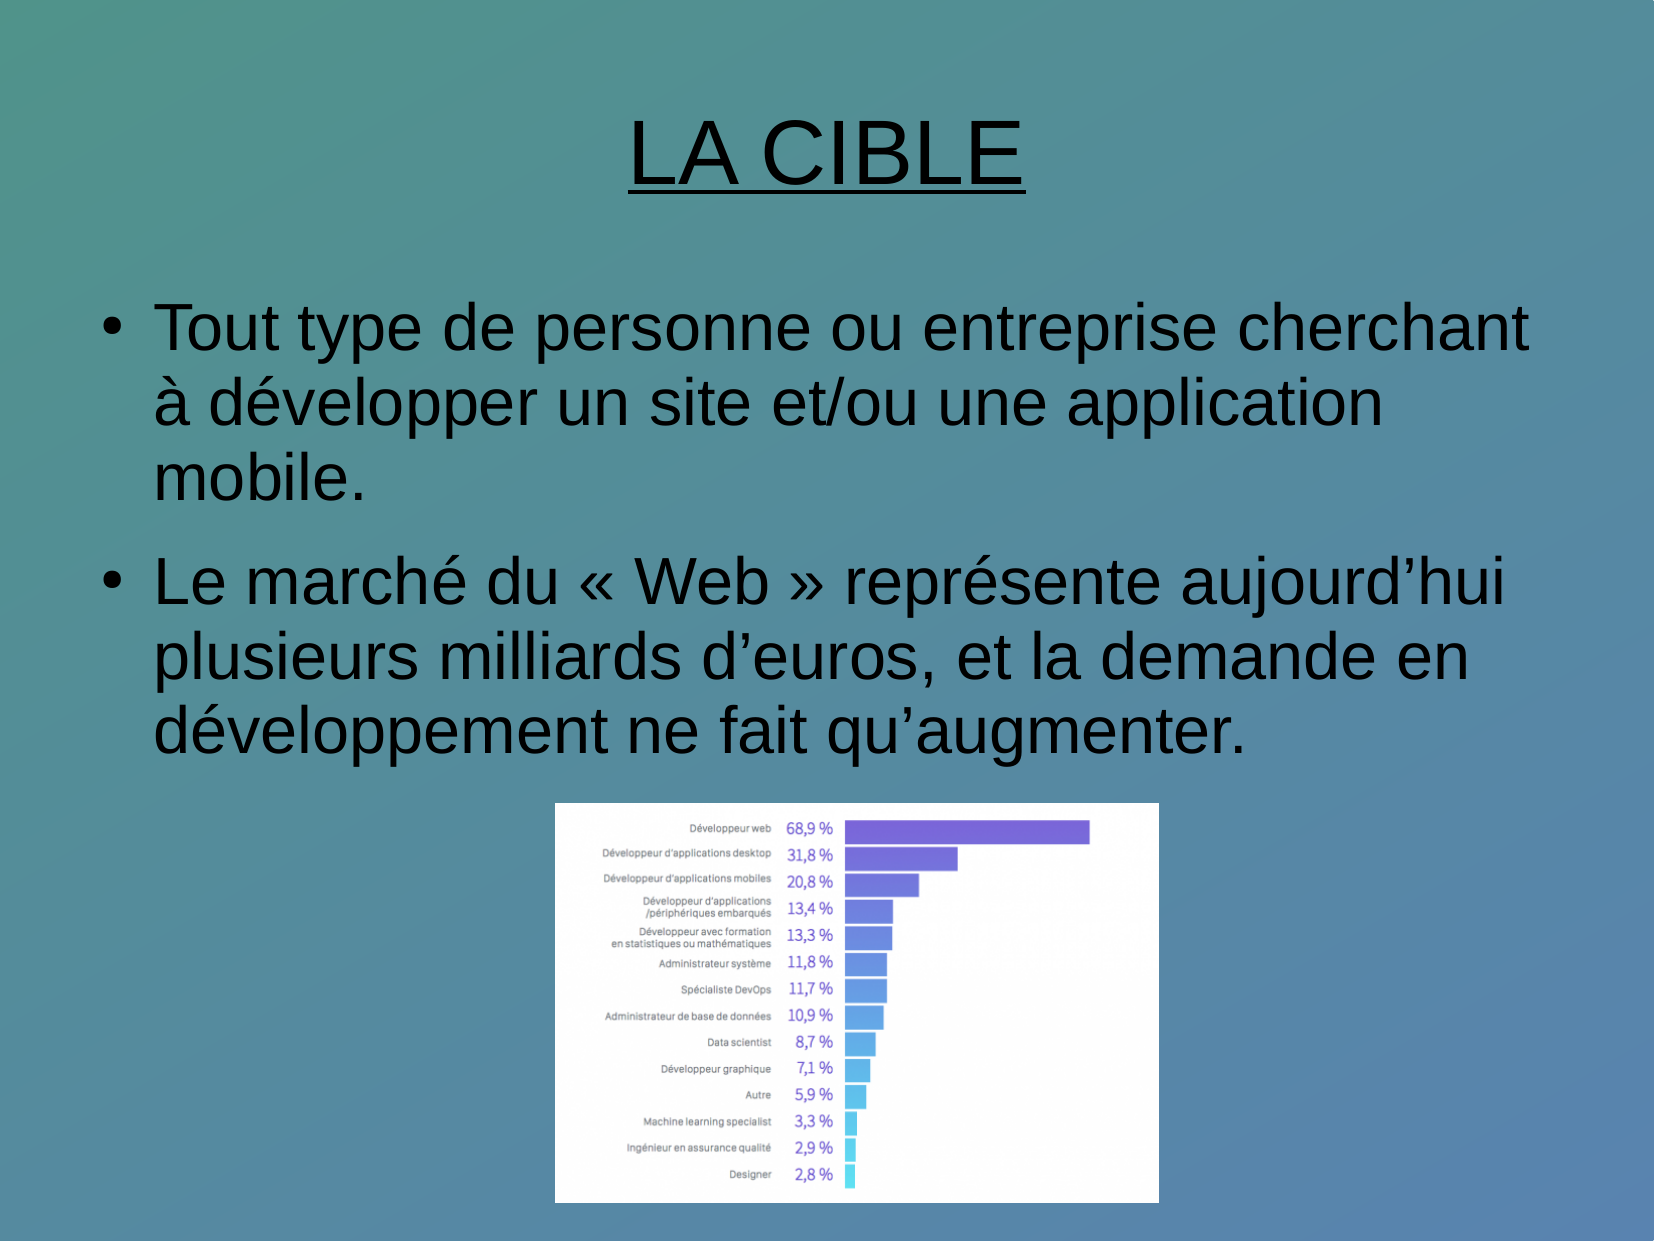

# LA CIBLE
Tout type de personne ou entreprise cherchant à développer un site et/ou une application mobile.
Le marché du « Web » représente aujourd’hui plusieurs milliards d’euros, et la demande en développement ne fait qu’augmenter.